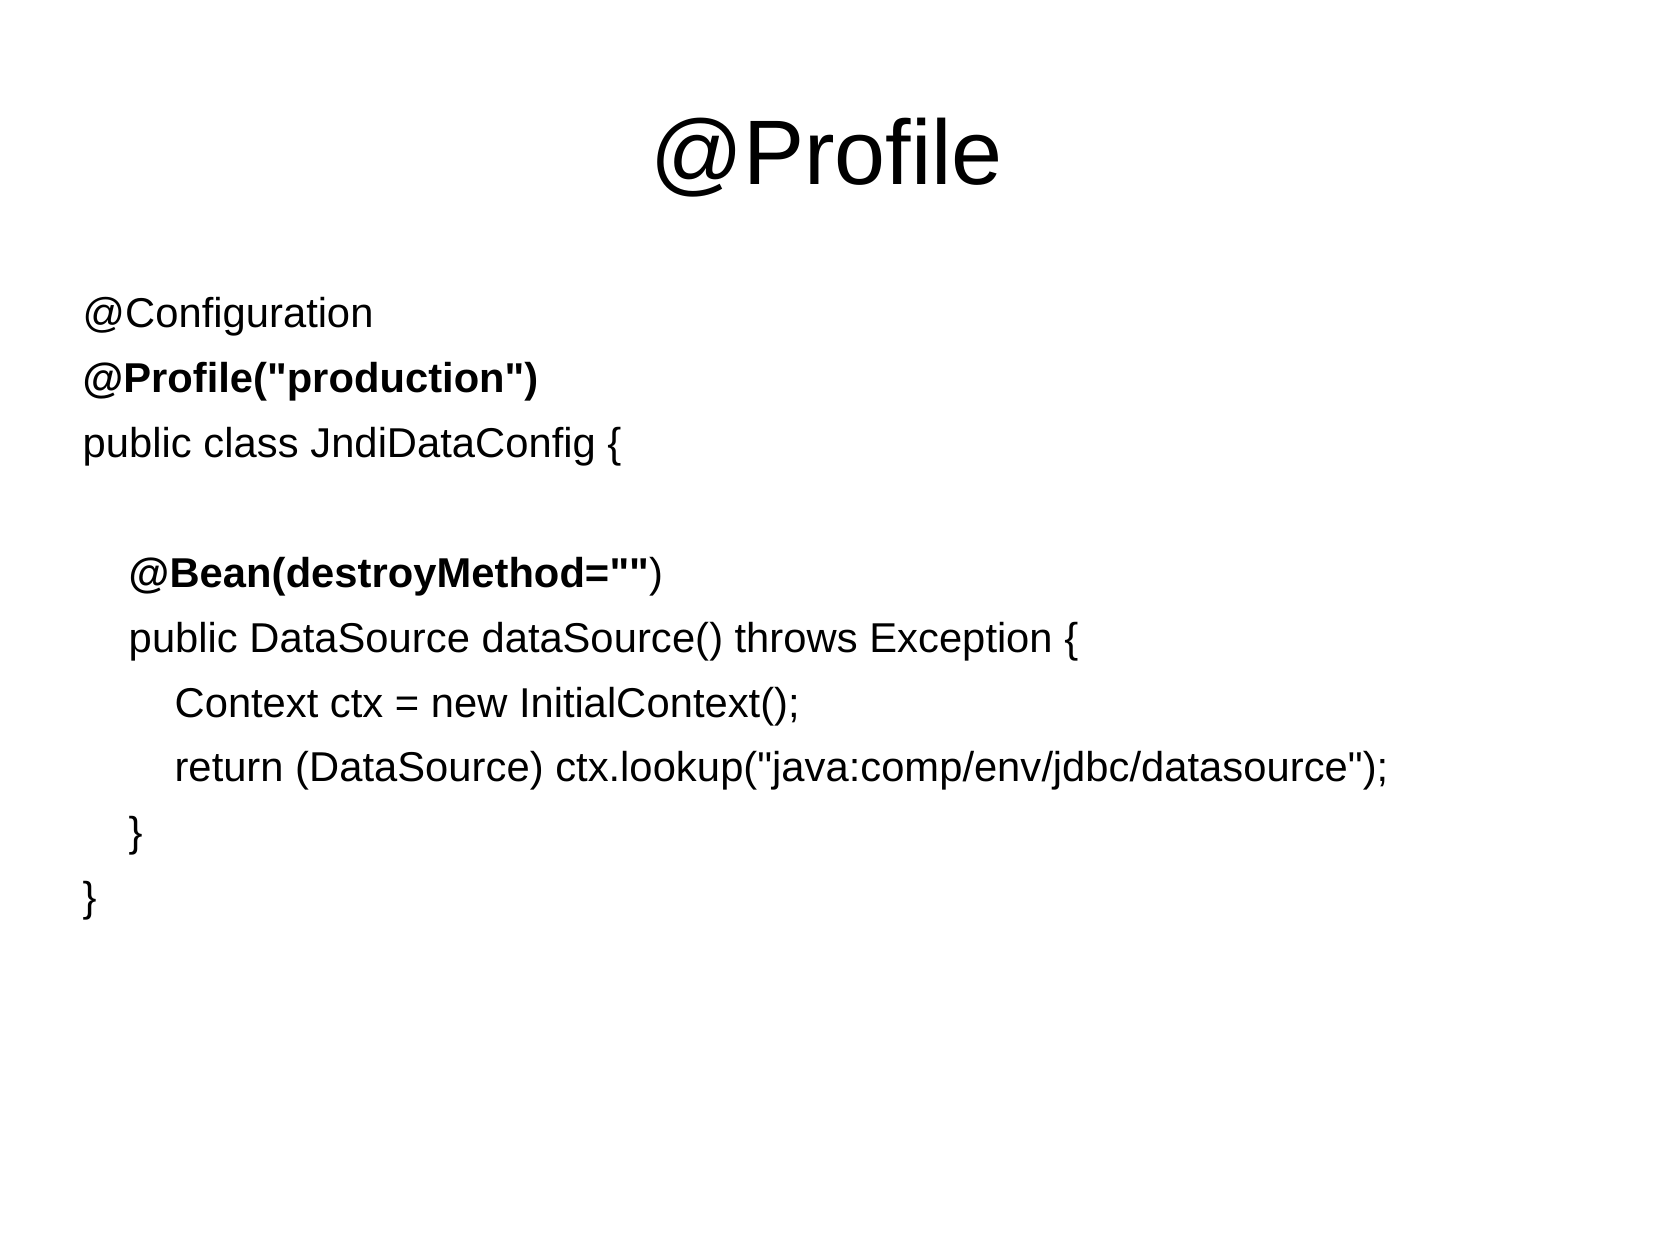

# @Profile
@Configuration
@Profile("production")
public class JndiDataConfig {
 @Bean(destroyMethod="")
 public DataSource dataSource() throws Exception {
 Context ctx = new InitialContext();
 return (DataSource) ctx.lookup("java:comp/env/jdbc/datasource");
 }
}